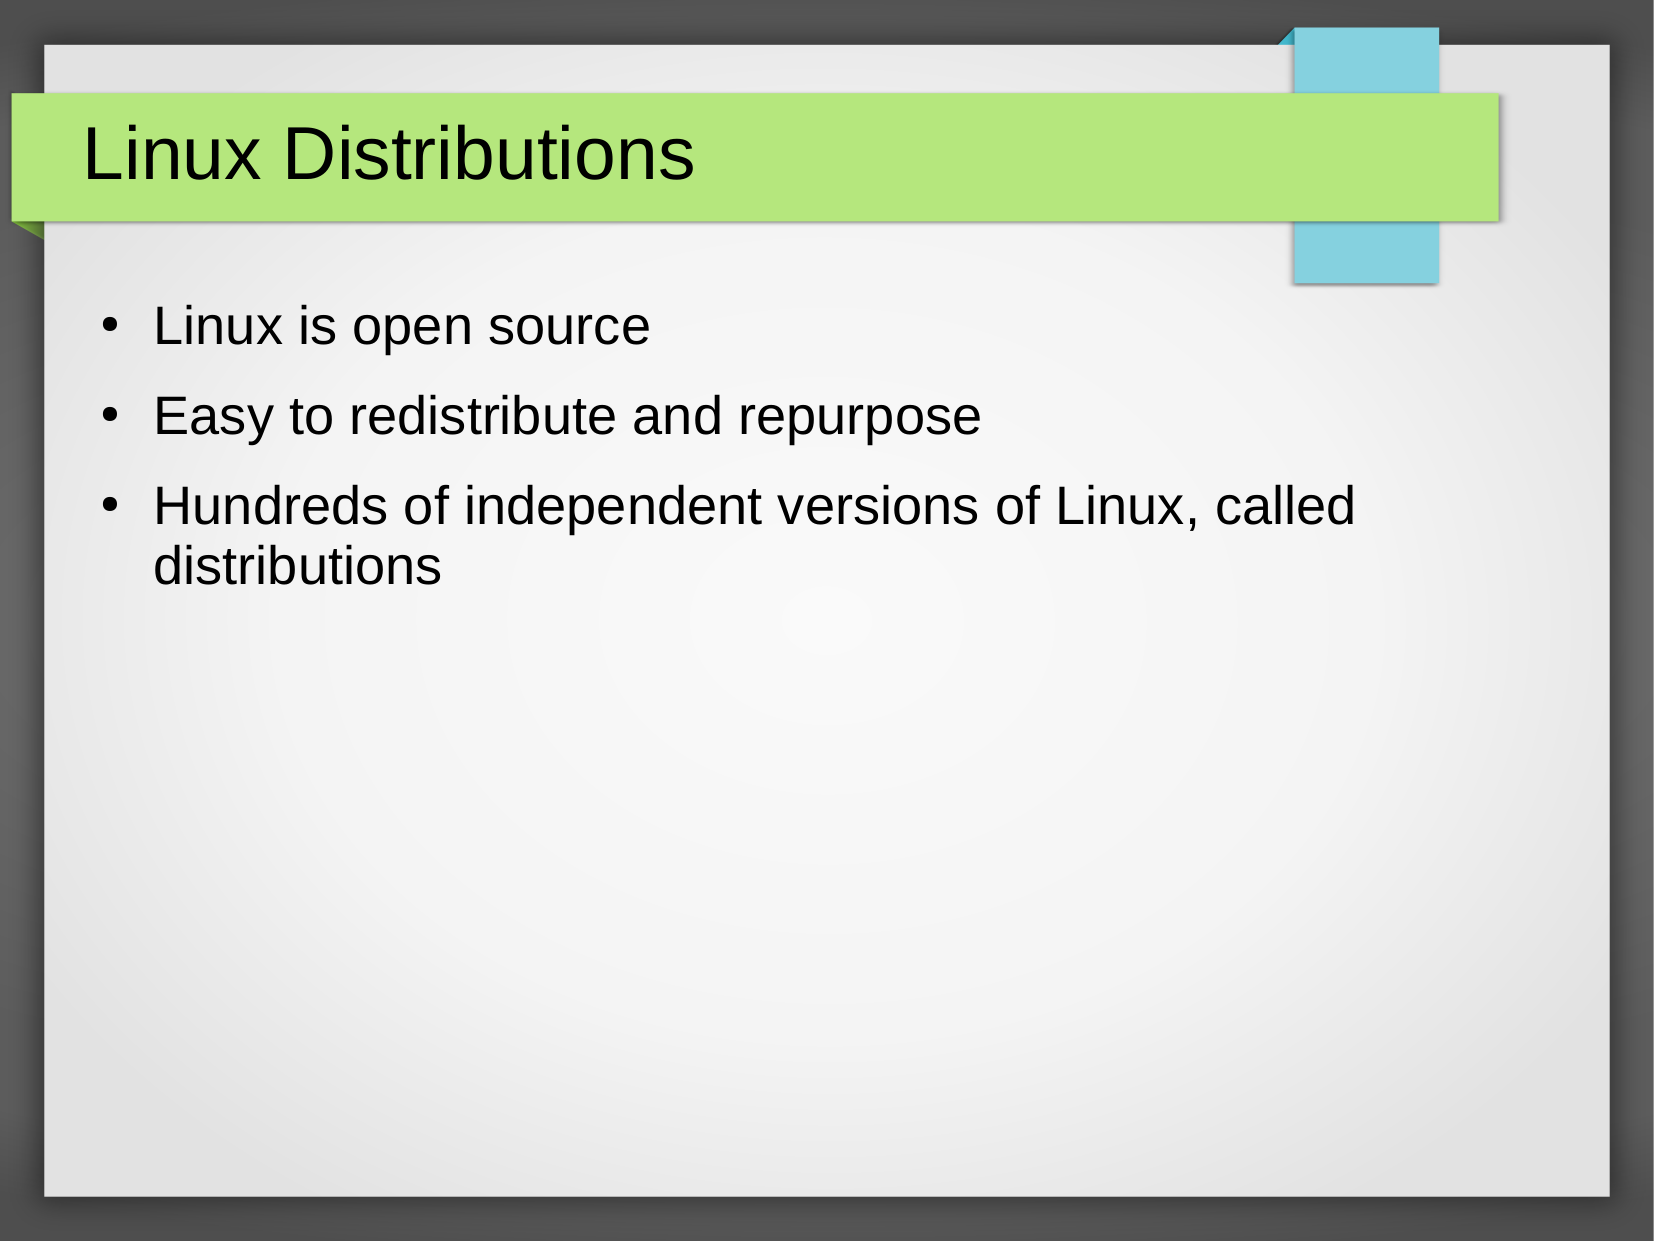

# Linux Distributions
Linux is open source
Easy to redistribute and repurpose
Hundreds of independent versions of Linux, called distributions